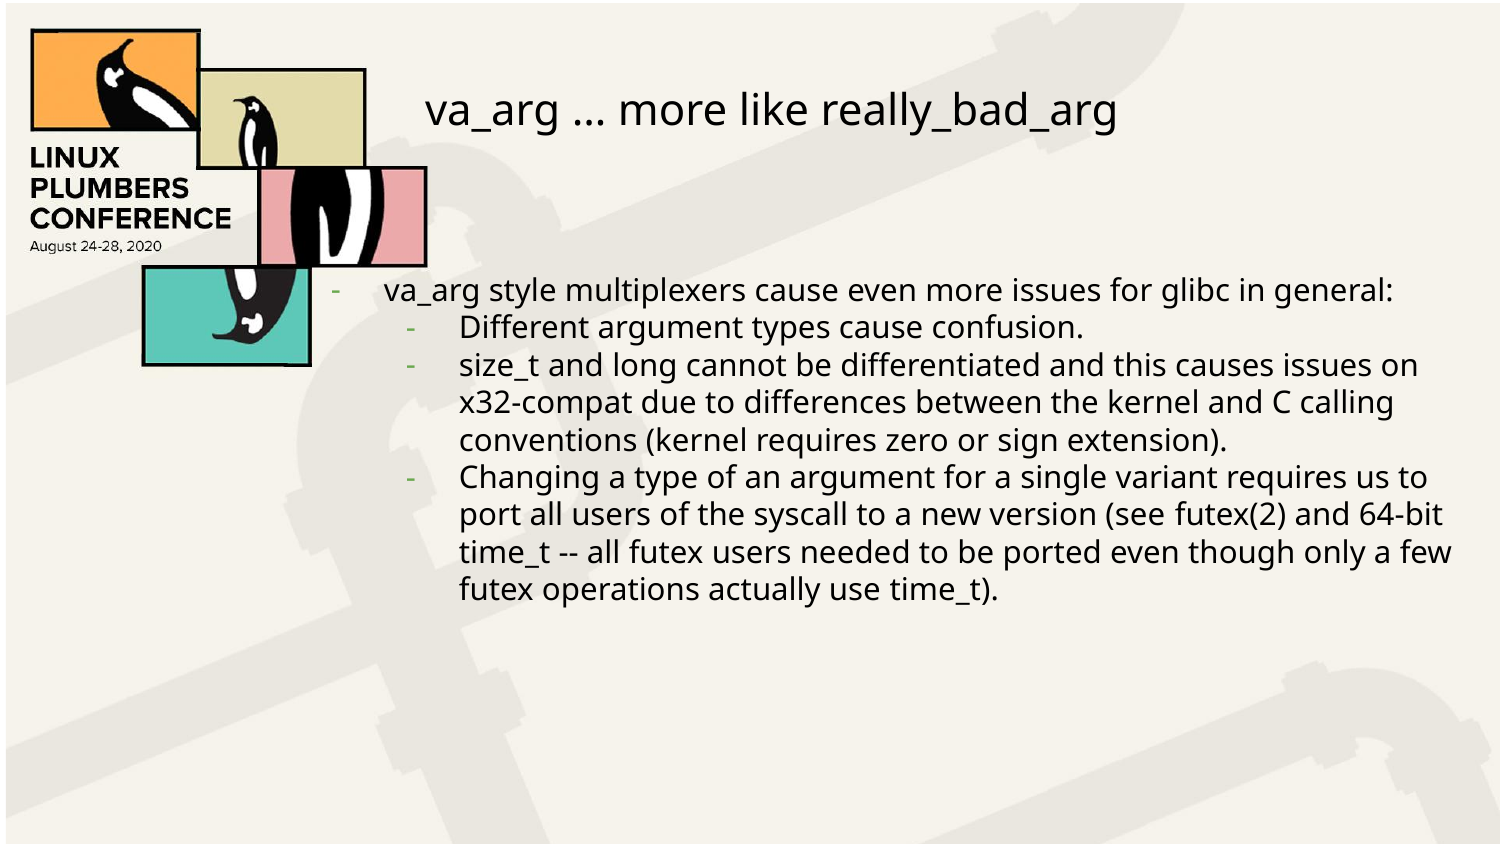

# va_arg … more like really_bad_arg
va_arg style multiplexers cause even more issues for glibc in general:
Different argument types cause confusion.
size_t and long cannot be differentiated and this causes issues on x32-compat due to differences between the kernel and C calling conventions (kernel requires zero or sign extension).
Changing a type of an argument for a single variant requires us to port all users of the syscall to a new version (see futex(2) and 64-bit time_t -- all futex users needed to be ported even though only a few futex operations actually use time_t).